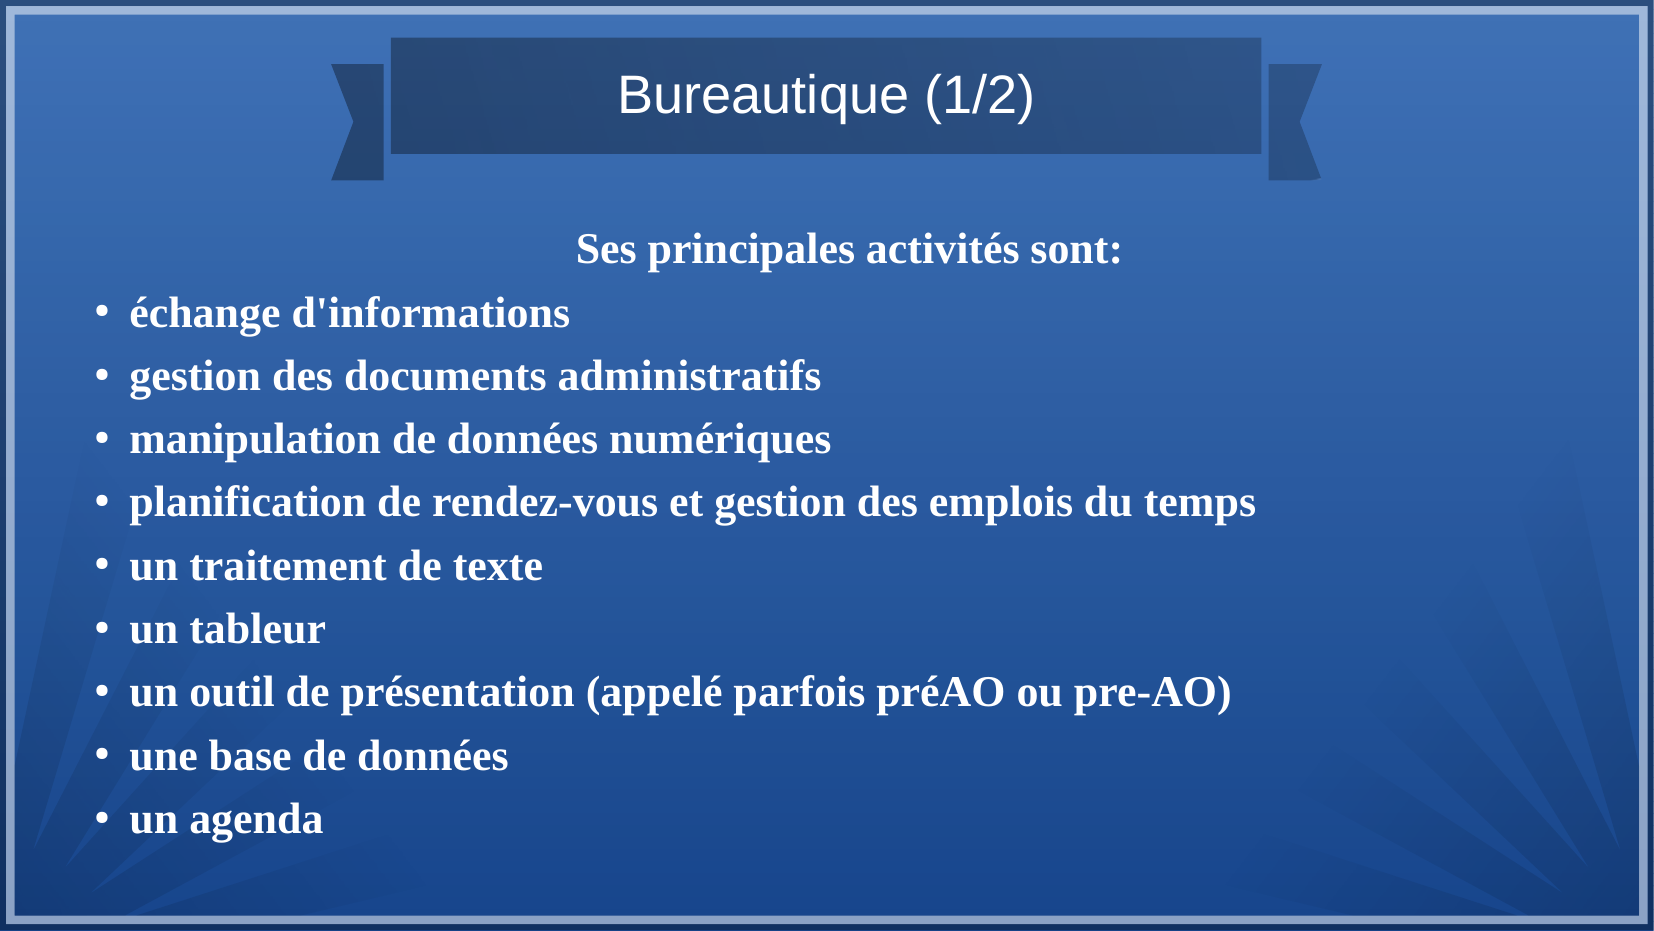

# Bureautique (1/2)
Ses principales activités sont:
échange d'informations
gestion des documents administratifs
manipulation de données numériques
planification de rendez-vous et gestion des emplois du temps
un traitement de texte
un tableur
un outil de présentation (appelé parfois préAO ou pre-AO)
une base de données
un agenda